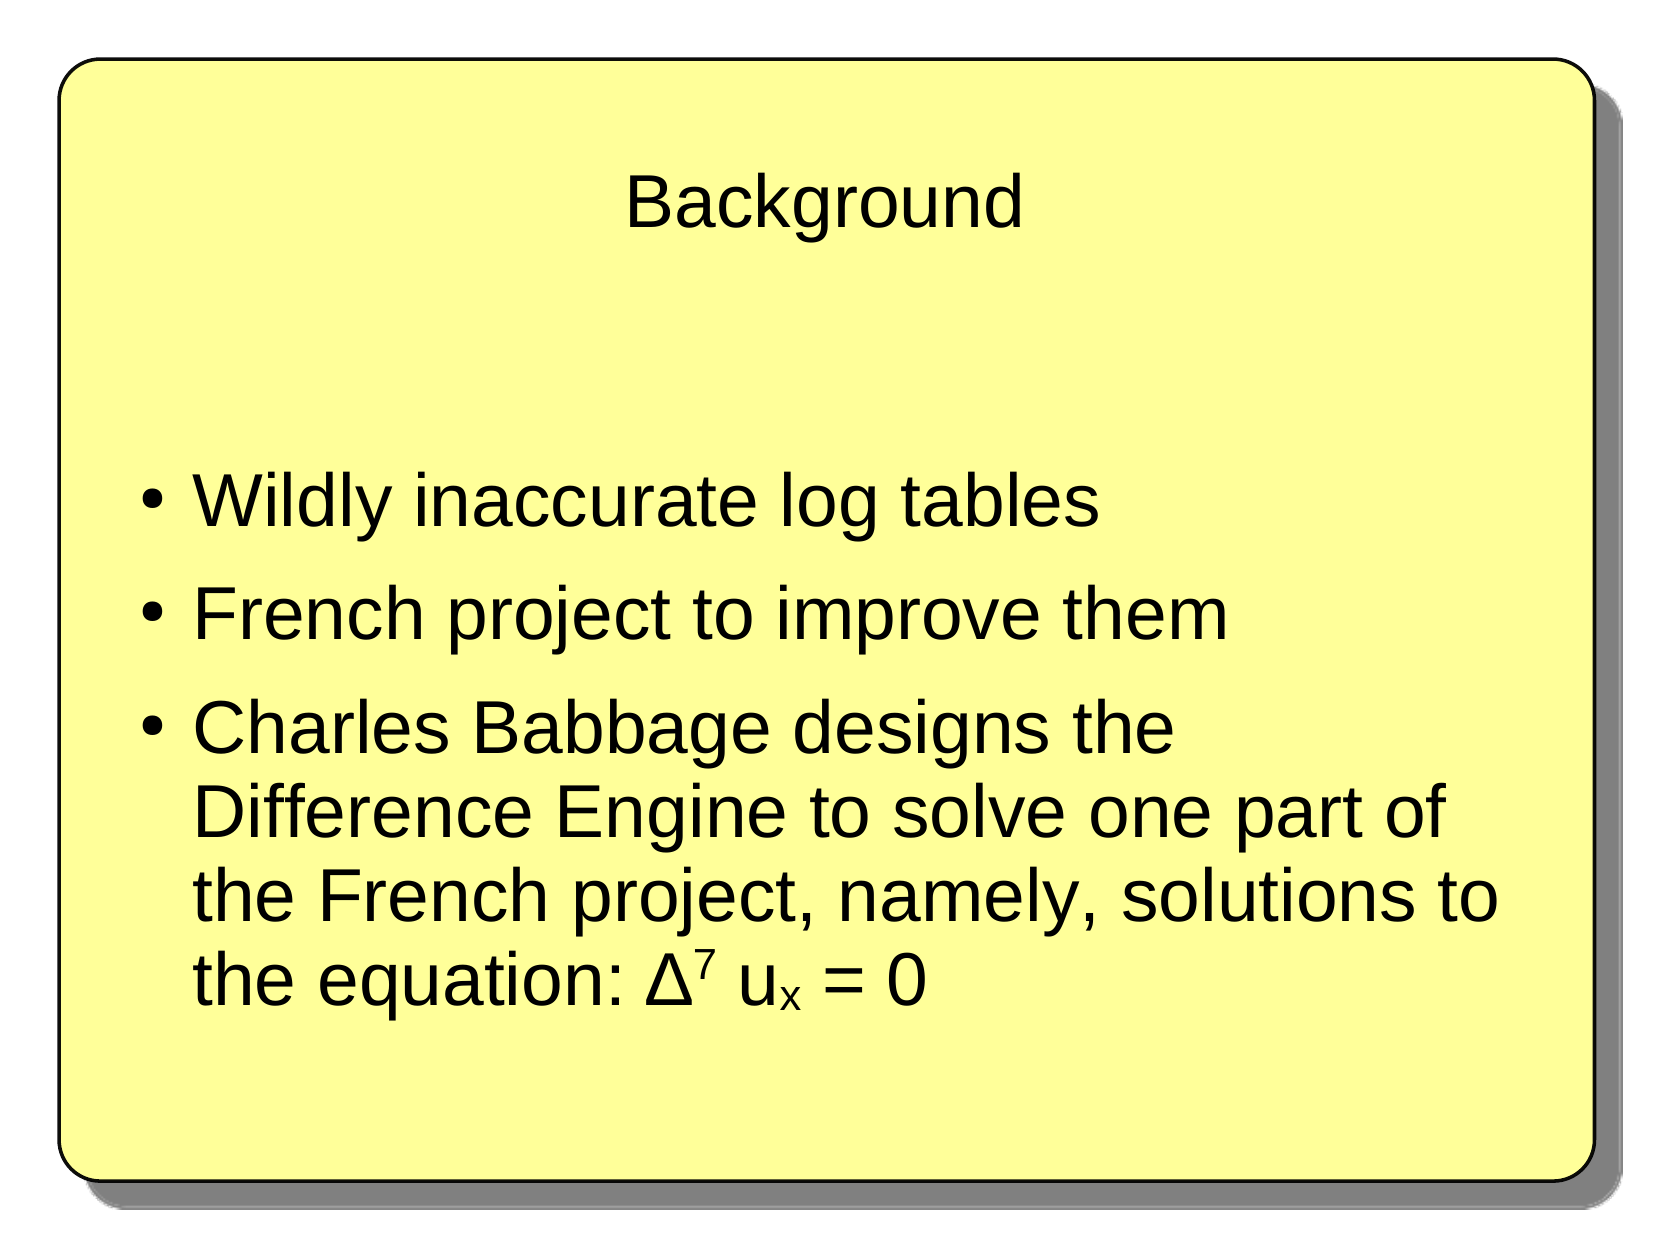

# Background
Wildly inaccurate log tables
French project to improve them
Charles Babbage designs the Difference Engine to solve one part of the French project, namely, solutions to the equation: ∆7 ux = 0